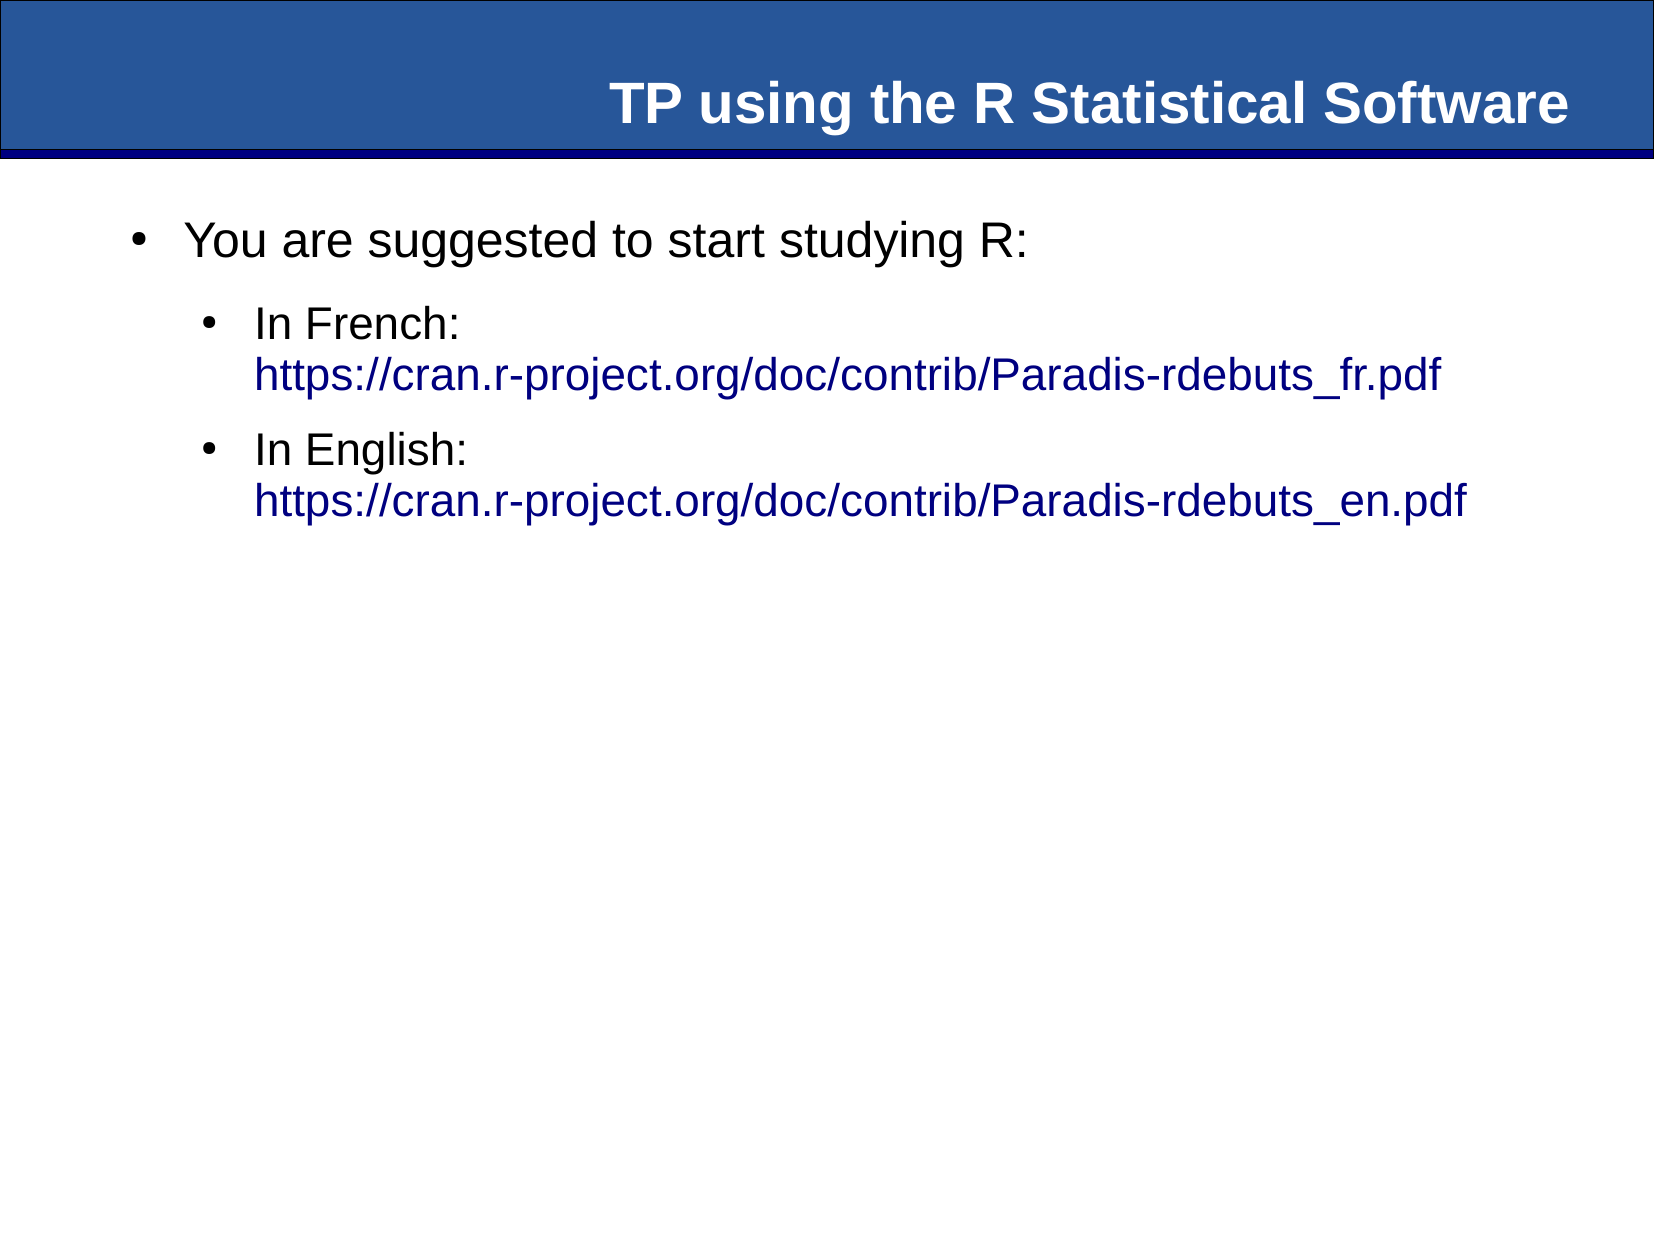

# TP using the R Statistical Software
You are suggested to start studying R:
In French:https://cran.r-project.org/doc/contrib/Paradis-rdebuts_fr.pdf
In English:https://cran.r-project.org/doc/contrib/Paradis-rdebuts_en.pdf